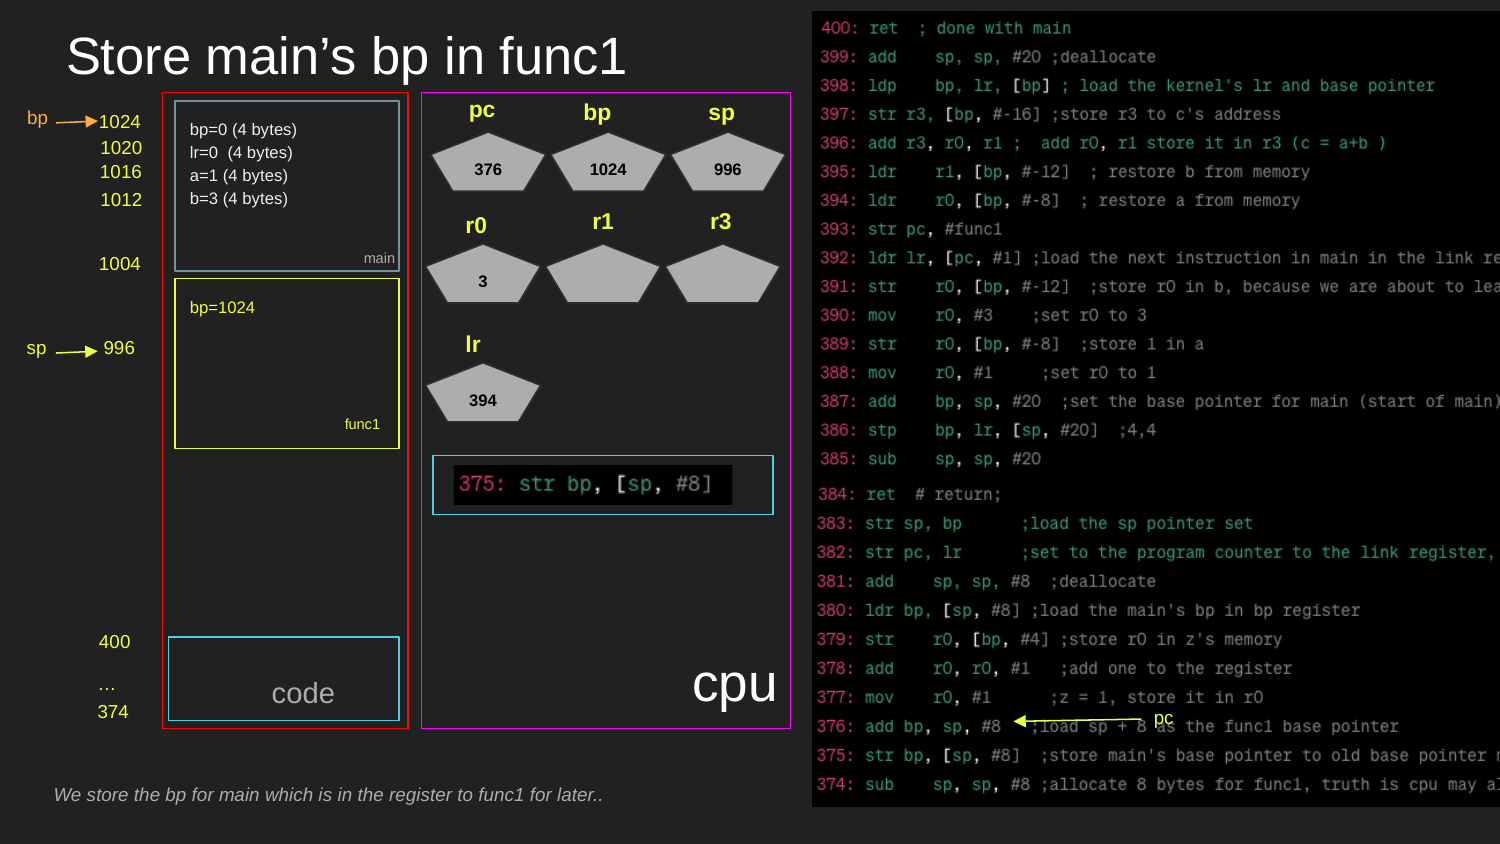

# Store main’s bp in func1
pc
bp
sp
bp
1024
bp=0 (4 bytes)
lr=0 (4 bytes)
a=1 (4 bytes)
b=3 (4 bytes)
1020
376
1024
996
1016
1012
r1
r3
r0
main
1004
3
bp=1024
lr
sp
996
394
func1
400
cpu
…
code
374
pc
We store the bp for main which is in the register to func1 for later..